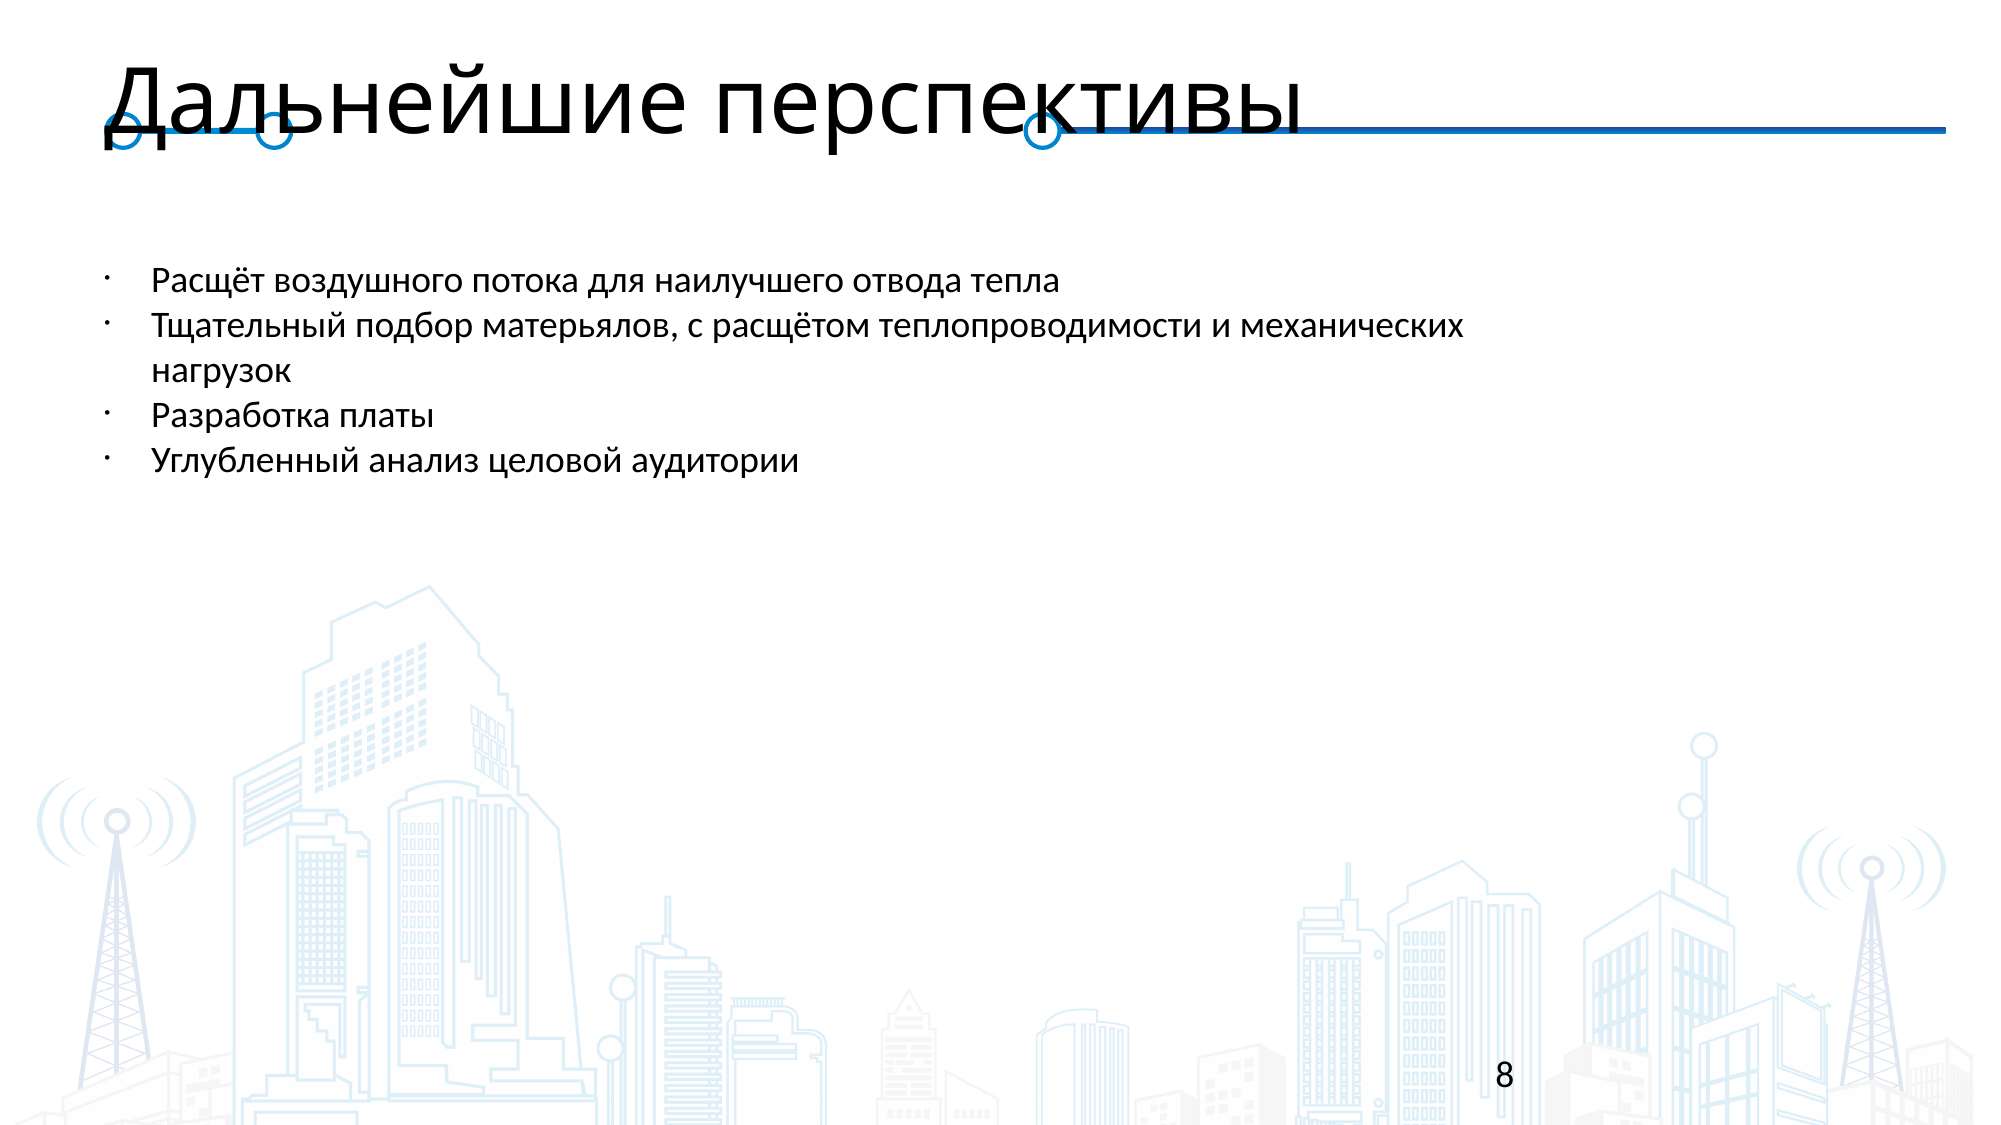

# Дальнейшие перспективы
Расщёт воздушного потока для наилучшего отвода тепла
Тщательный подбор матерьялов, с расщётом теплопроводимости и механических нагрузок
Разработка платы
Углубленный анализ целовой аудитории